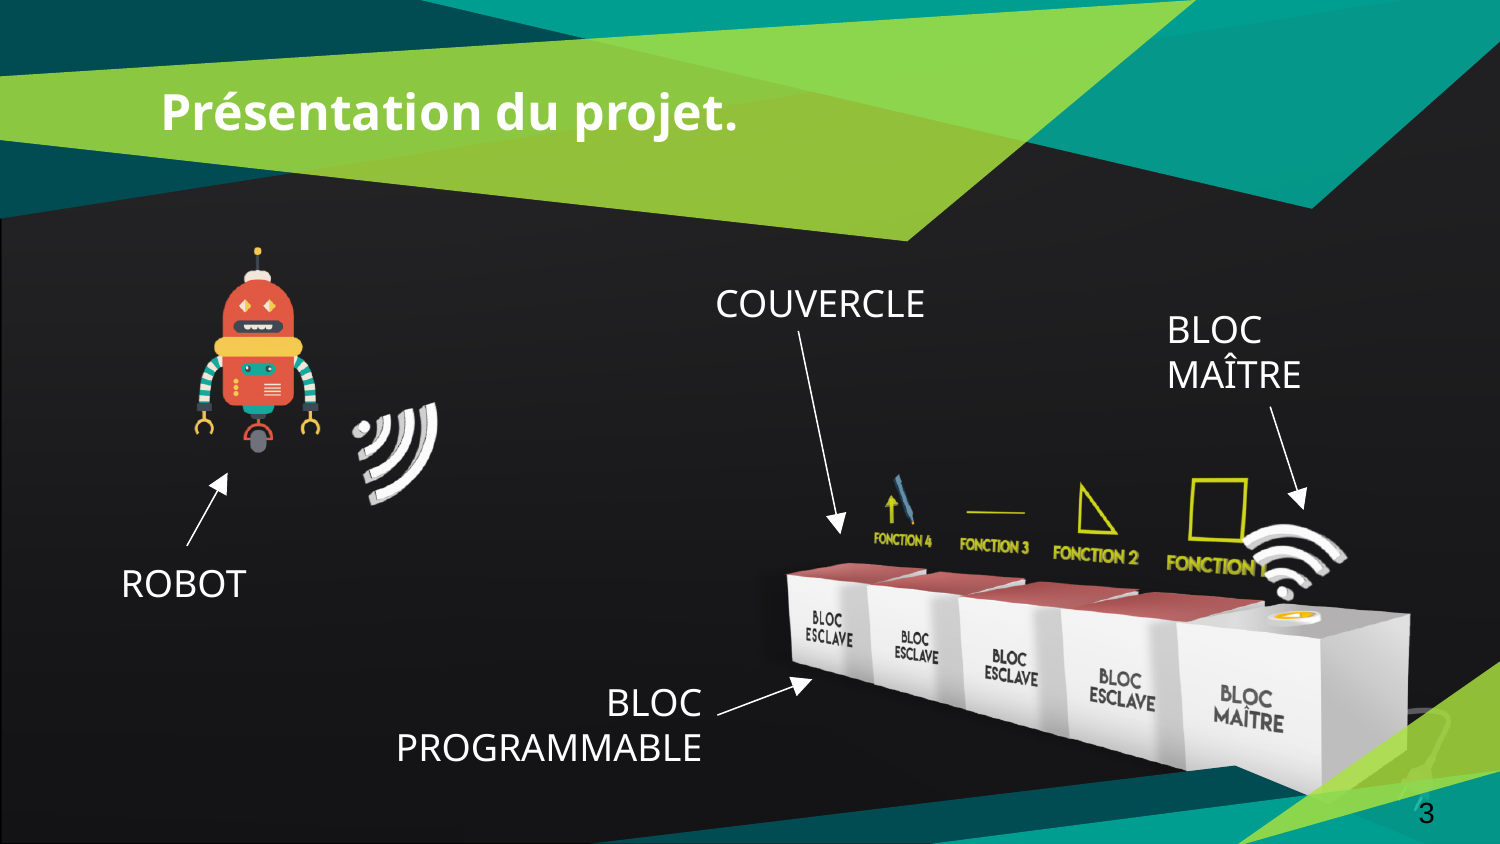

# Présentation du projet.
COUVERCLE
BLOC
MAÎTRE
ROBOT
BLOC PROGRAMMABLE